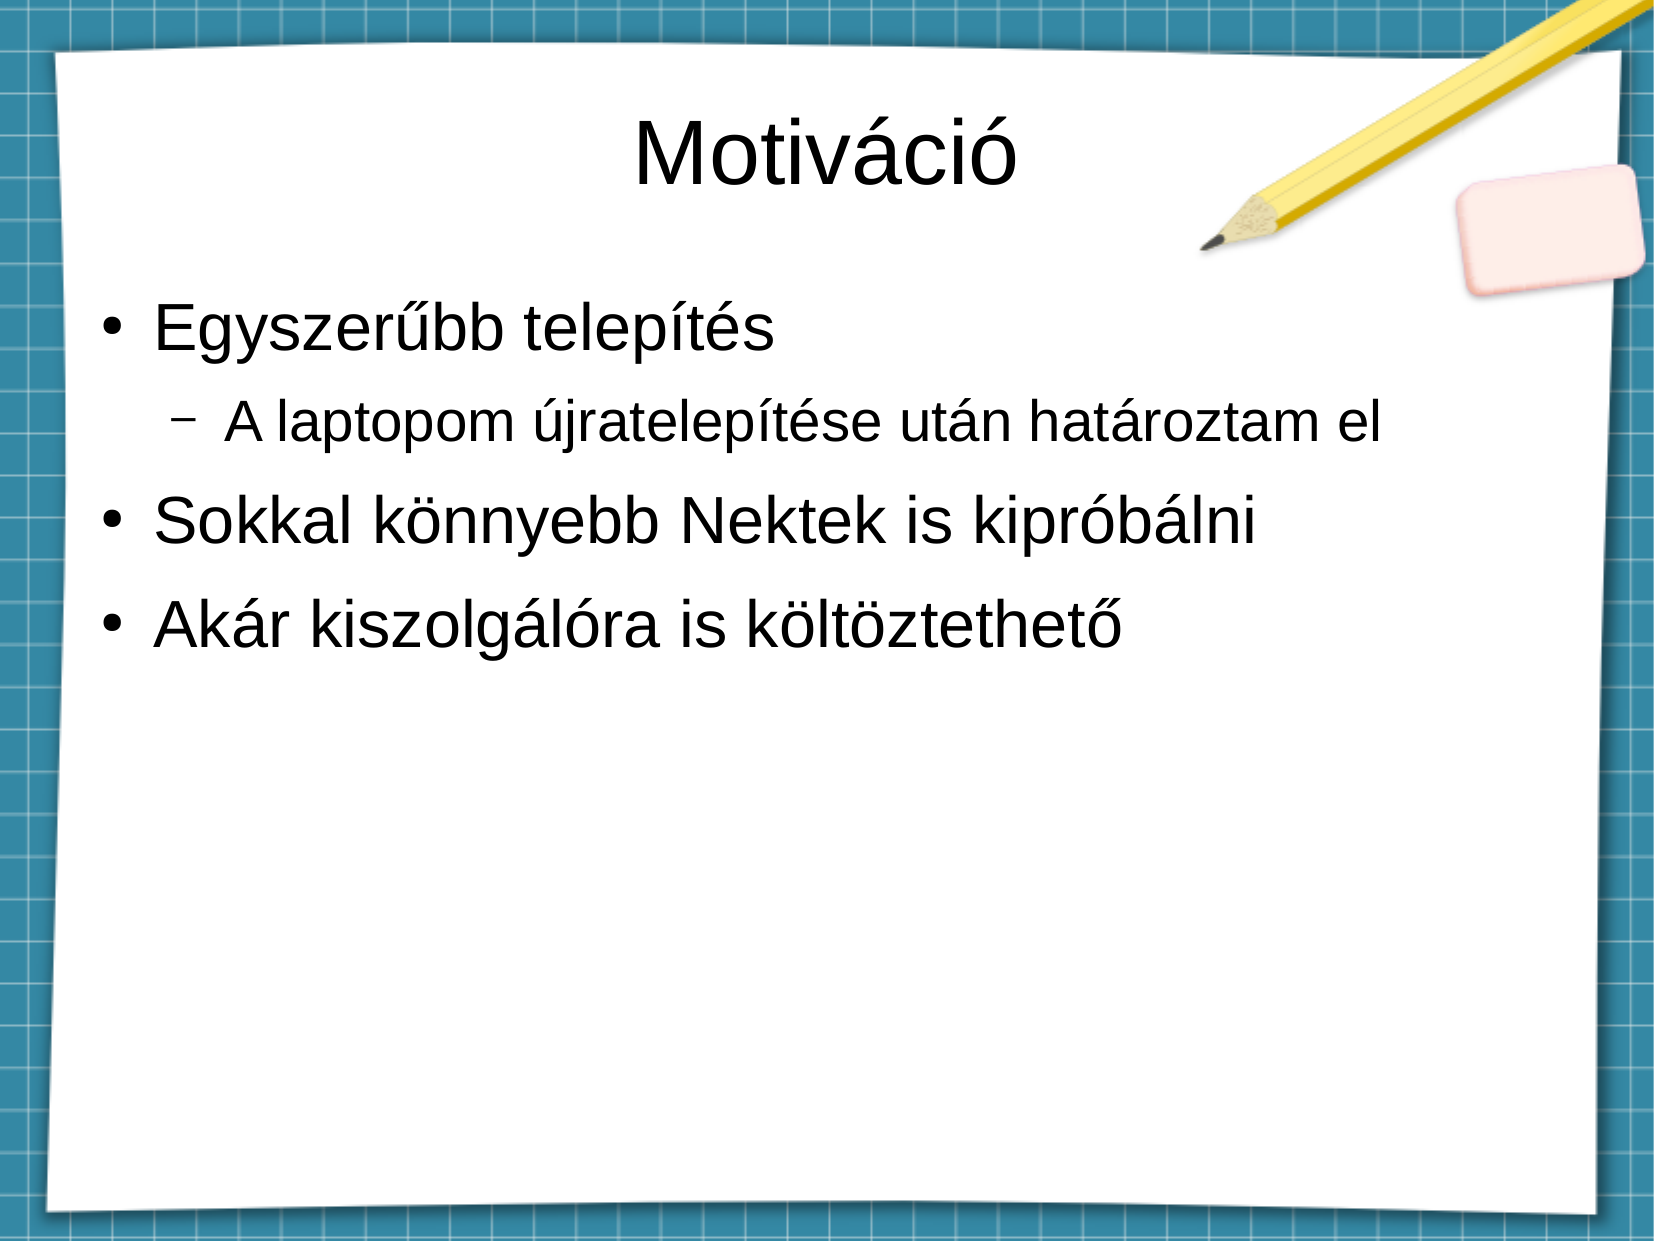

# Motiváció
Egyszerűbb telepítés
A laptopom újratelepítése után határoztam el
Sokkal könnyebb Nektek is kipróbálni
Akár kiszolgálóra is költöztethető